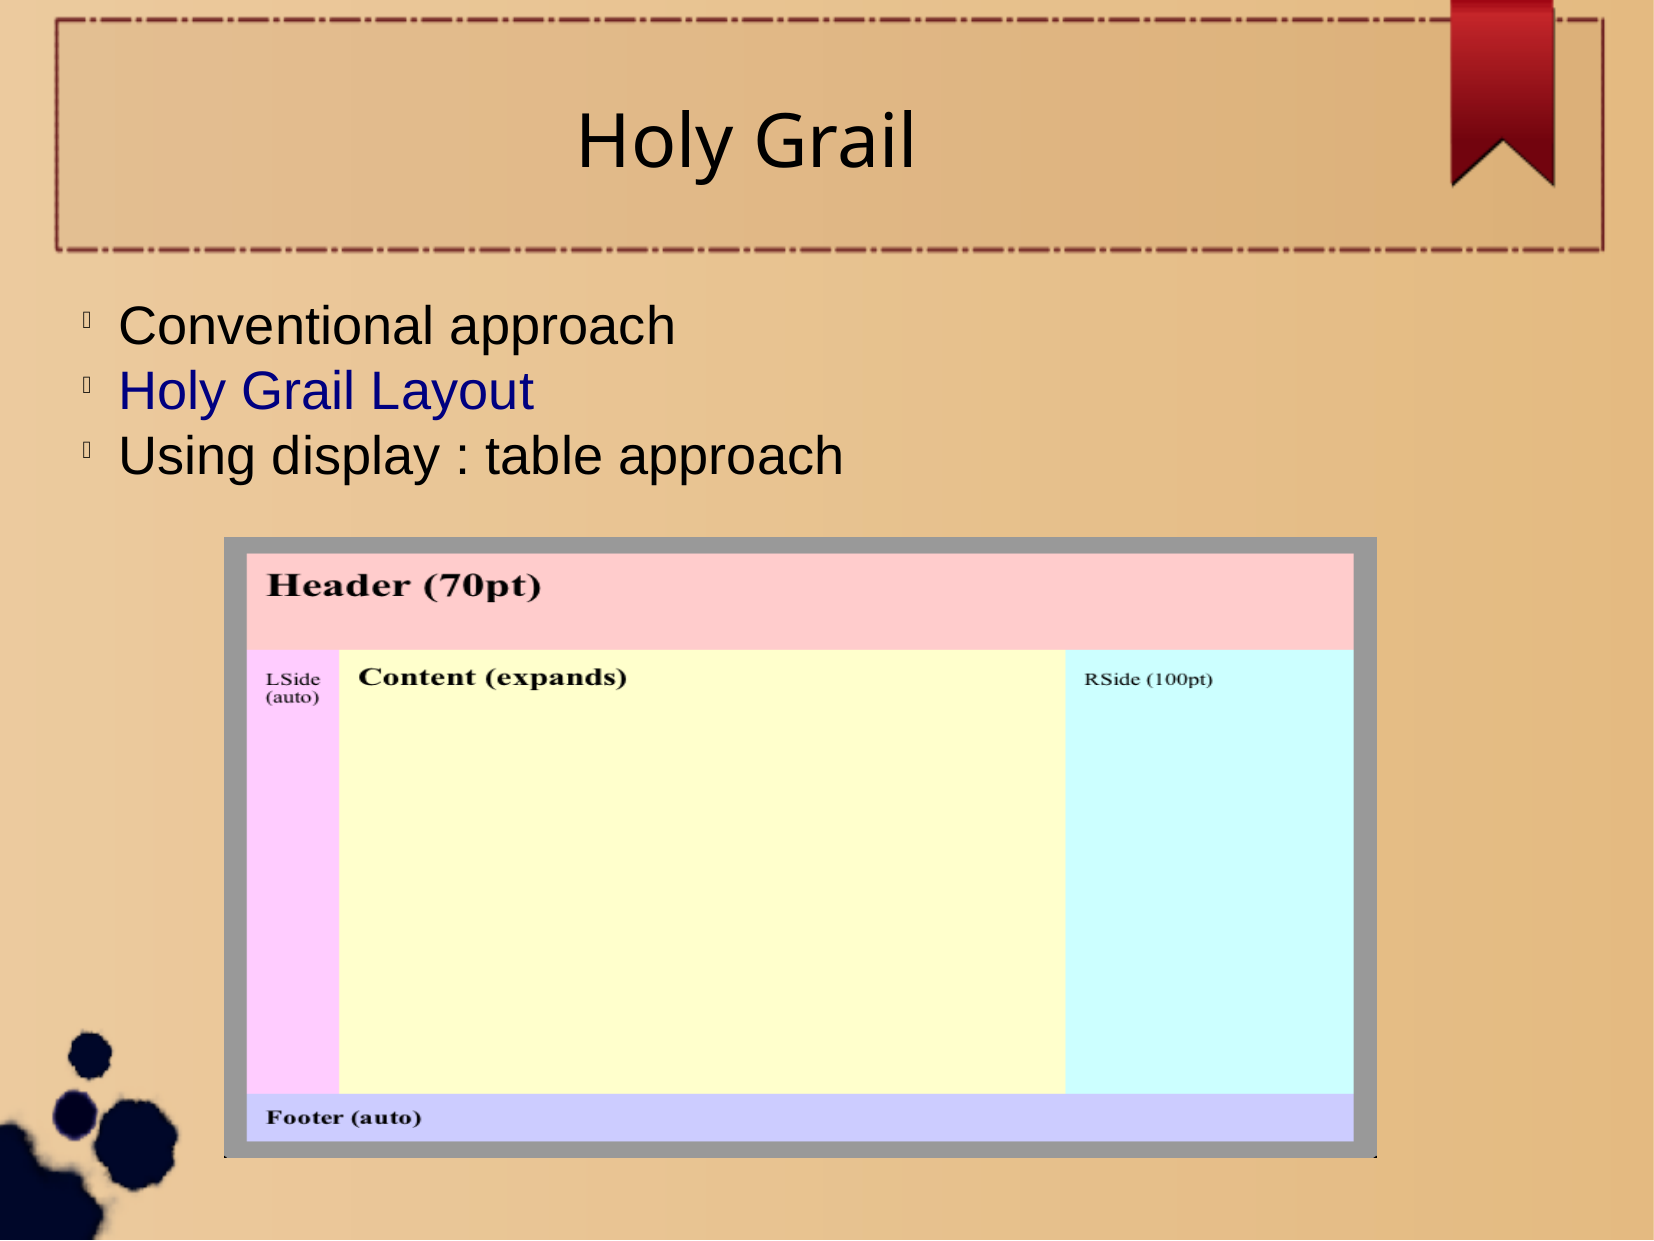

Holy Grail
Conventional approach
Holy Grail Layout
Using display : table approach